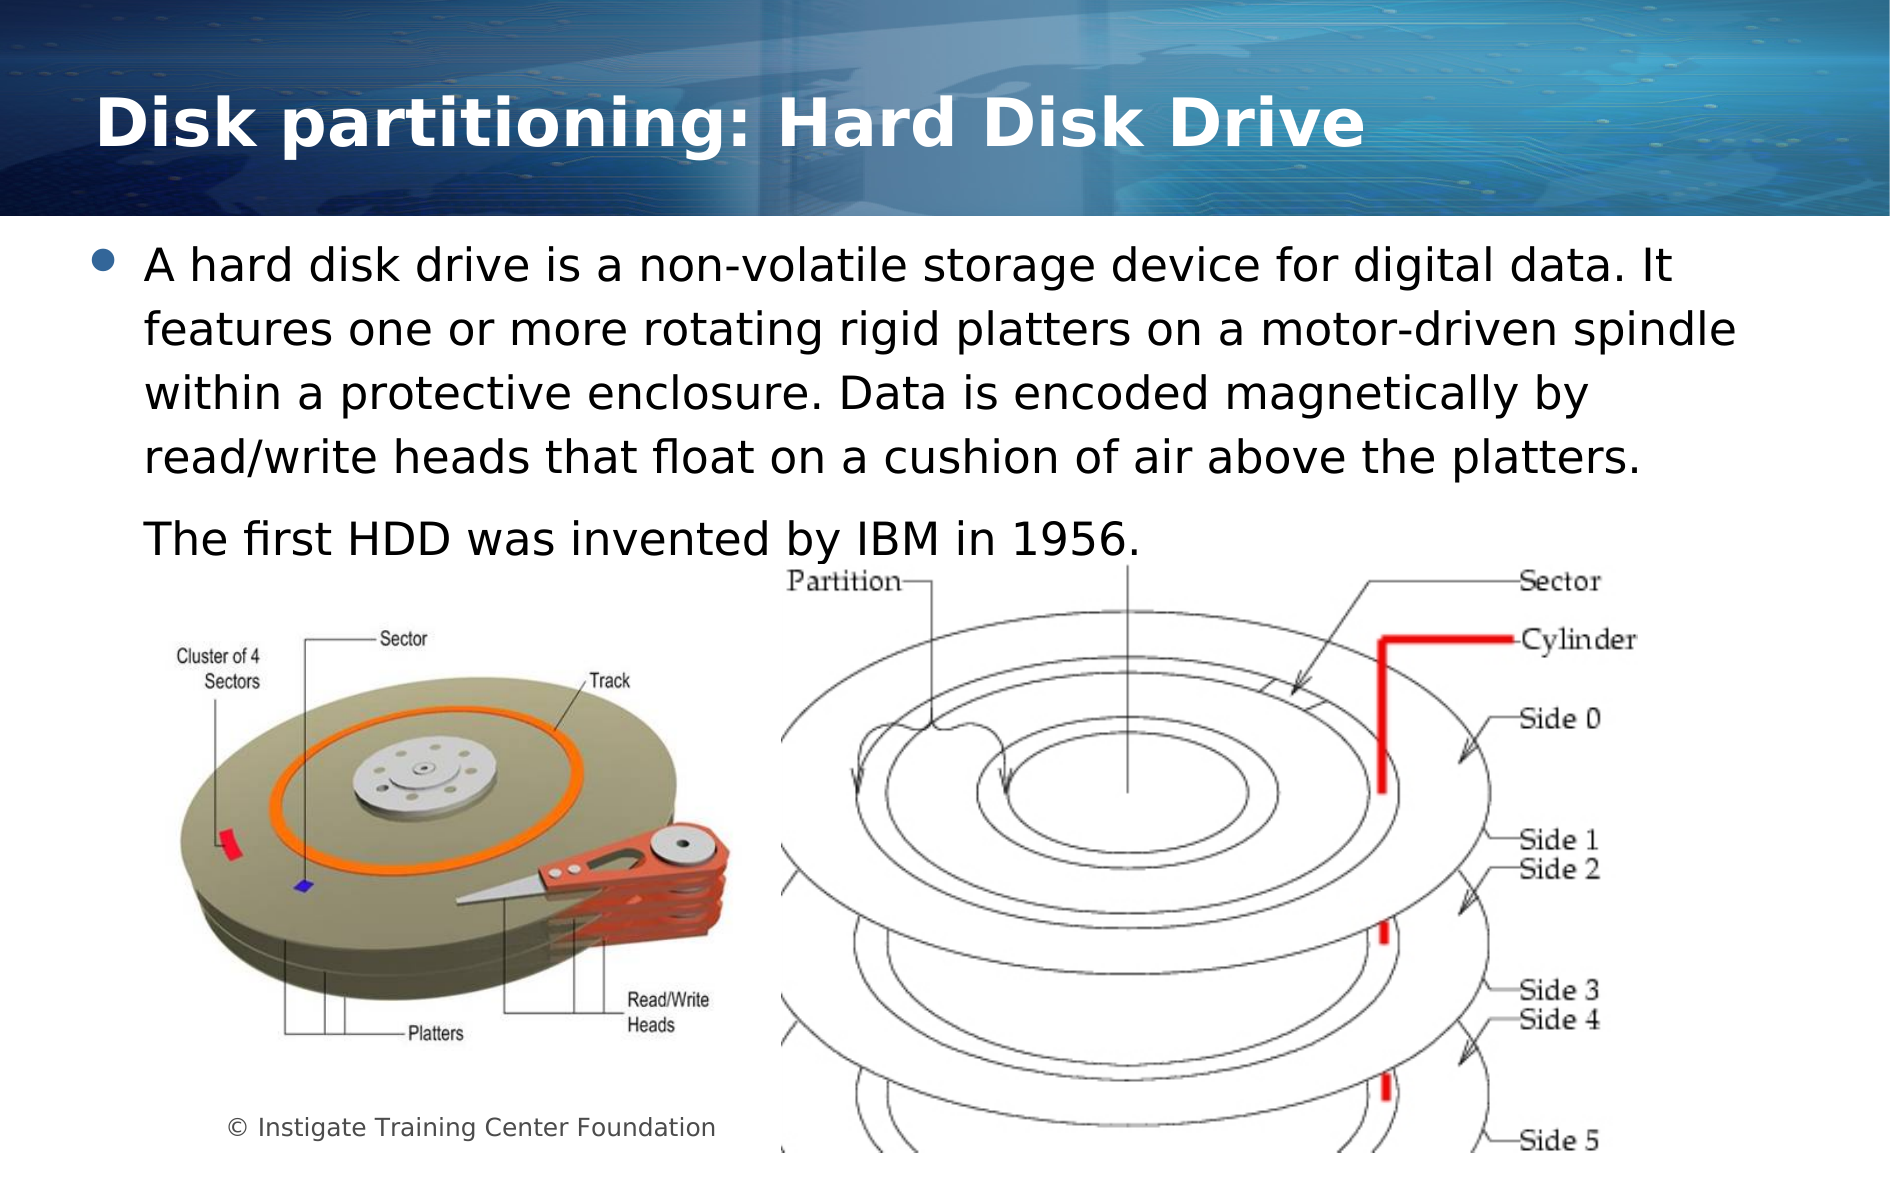

# Disk partitioning: Hard Disk Drive
A hard disk drive is a non-volatile storage device for digital data. It features one or more rotating rigid platters on a motor-driven spindle within a protective enclosure. Data is encoded magnetically by read/write heads that float on a cushion of air above the platters.
The first HDD was invented by IBM in 1956.